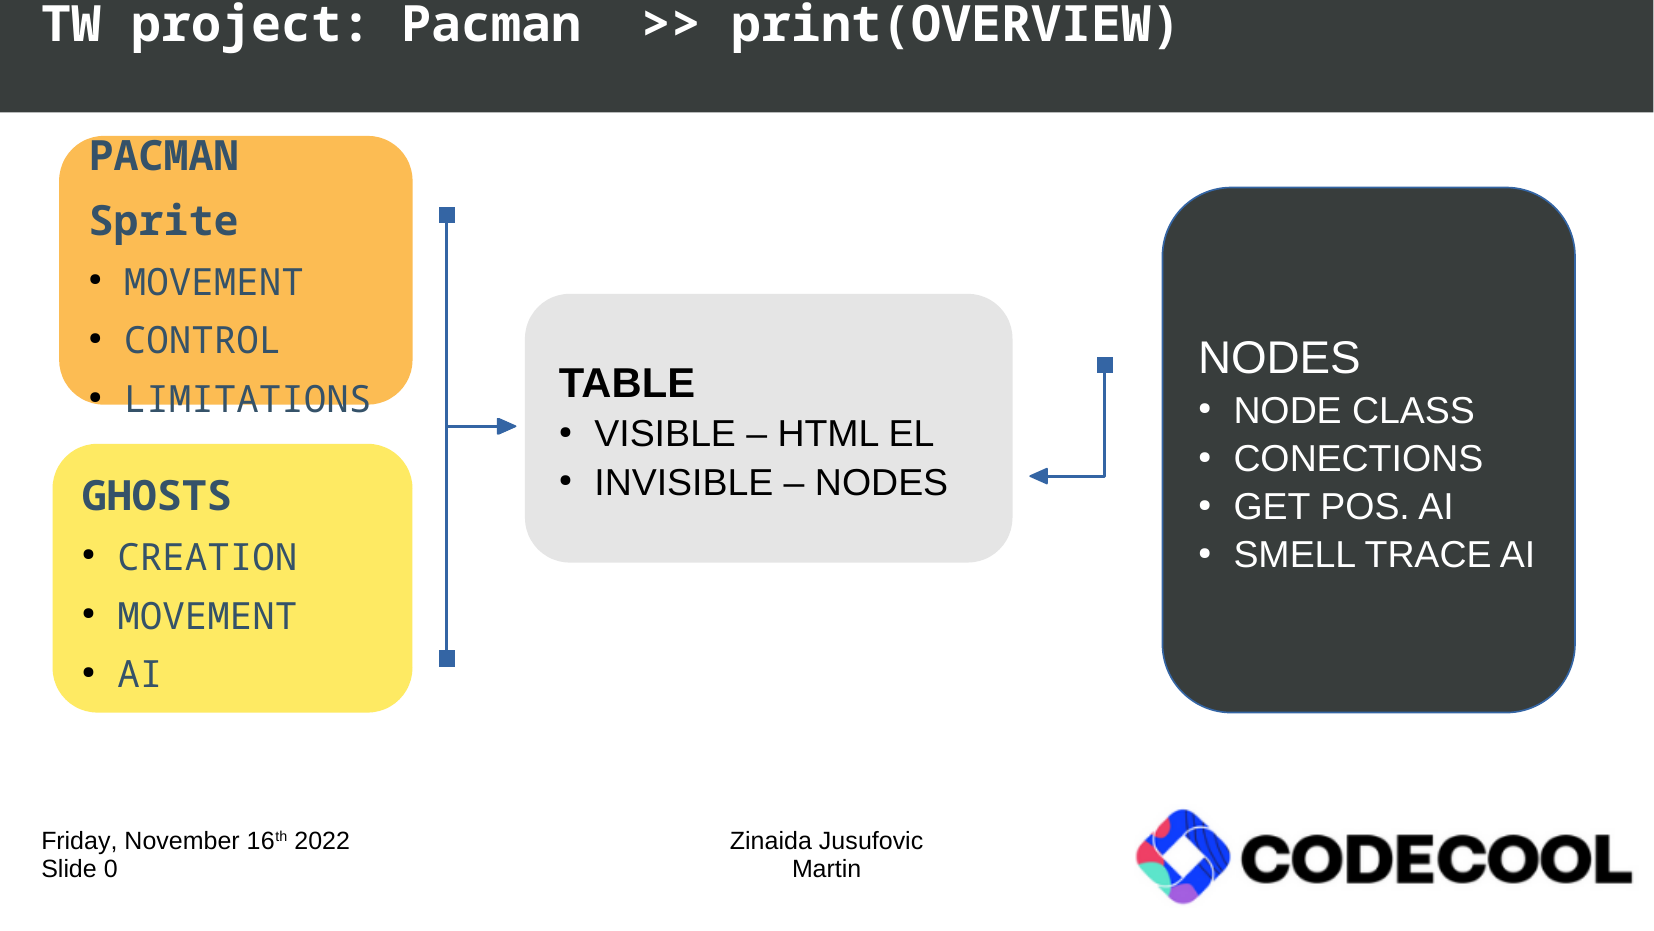

# TW project: Pacman >> print(OVERVIEW)
PACMAN Sprite
MOVEMENT
CONTROL
LIMITATIONS
NODES
NODE CLASS
CONECTIONS
GET POS. AI
SMELL TRACE AI
TABLE
VISIBLE – HTML EL
INVISIBLE – NODES
GHOSTS
CREATION
MOVEMENT
AI
Friday, November 16th 2022
Slide 0
Zinaida Jusufovic
Martin